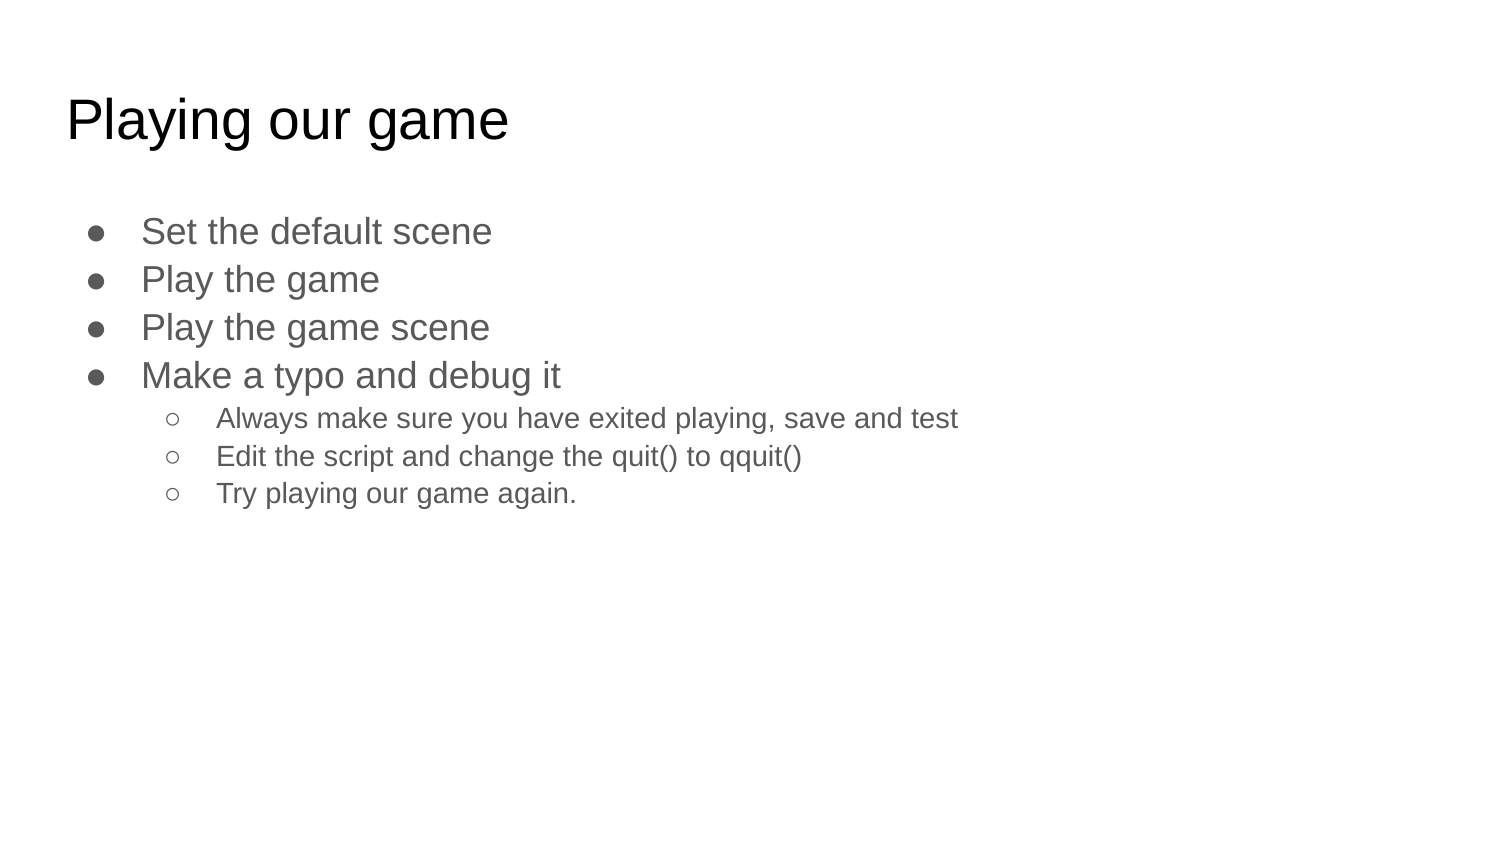

# Playing our game
Set the default scene
Play the game
Play the game scene
Make a typo and debug it
Always make sure you have exited playing, save and test
Edit the script and change the quit() to qquit()
Try playing our game again.